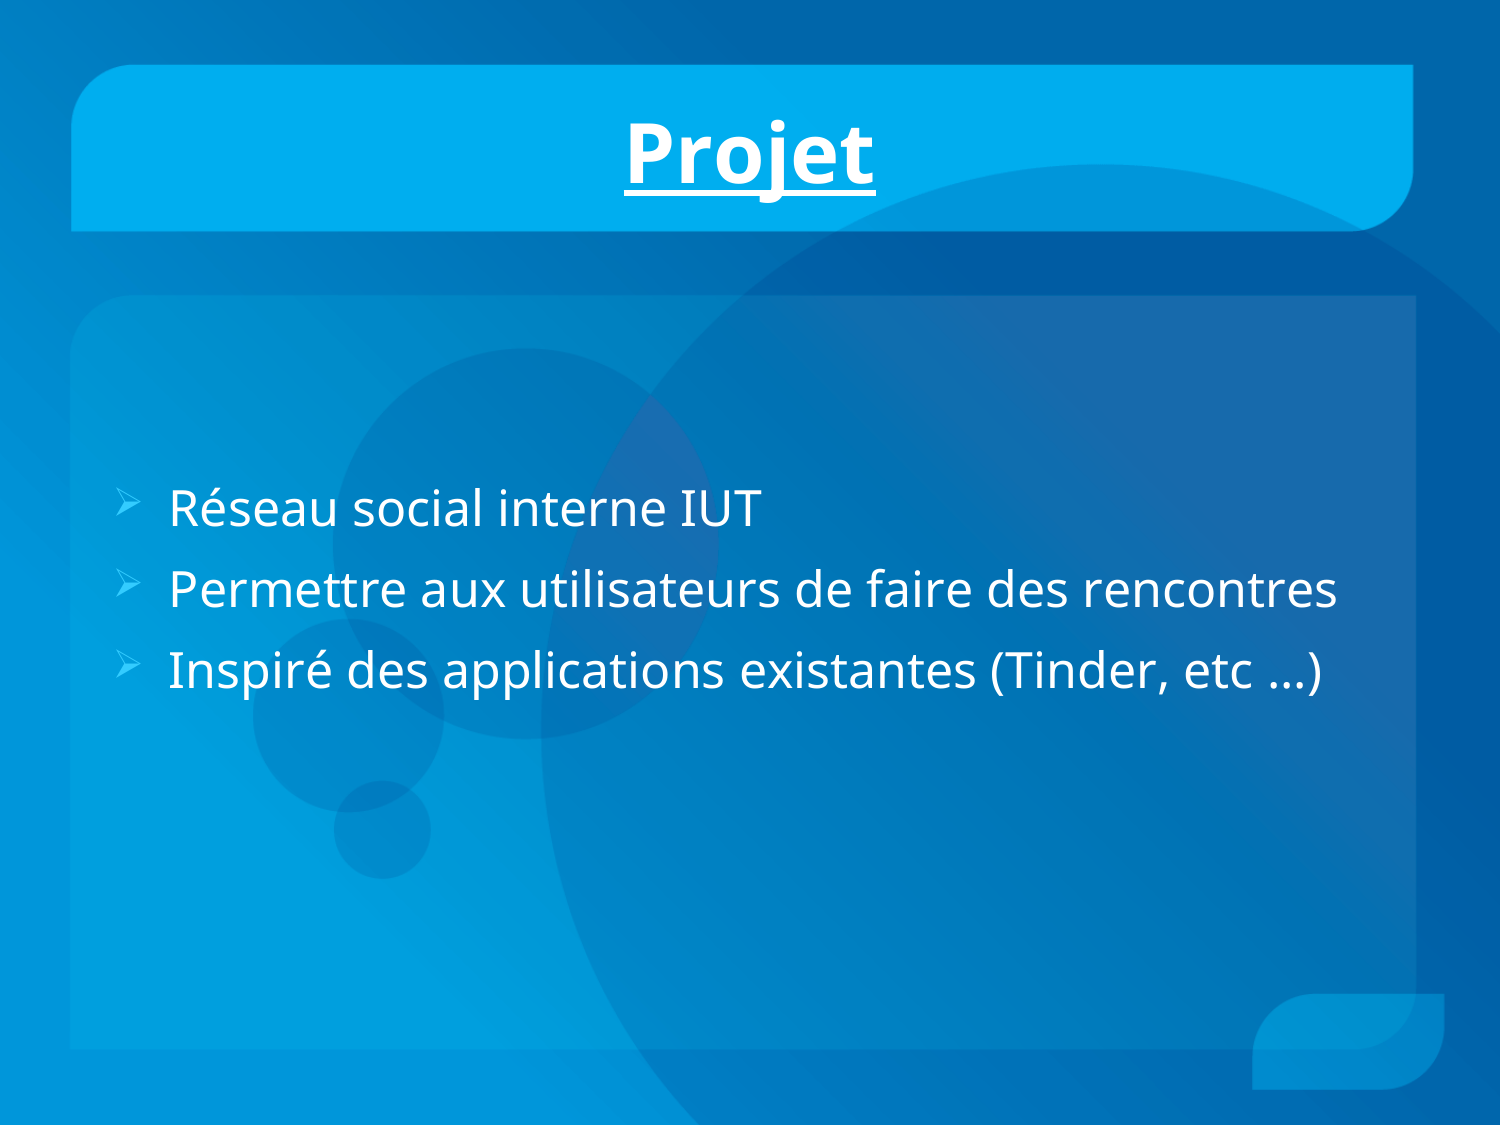

# Projet
Réseau social interne IUT
Permettre aux utilisateurs de faire des rencontres
Inspiré des applications existantes (Tinder, etc ...)